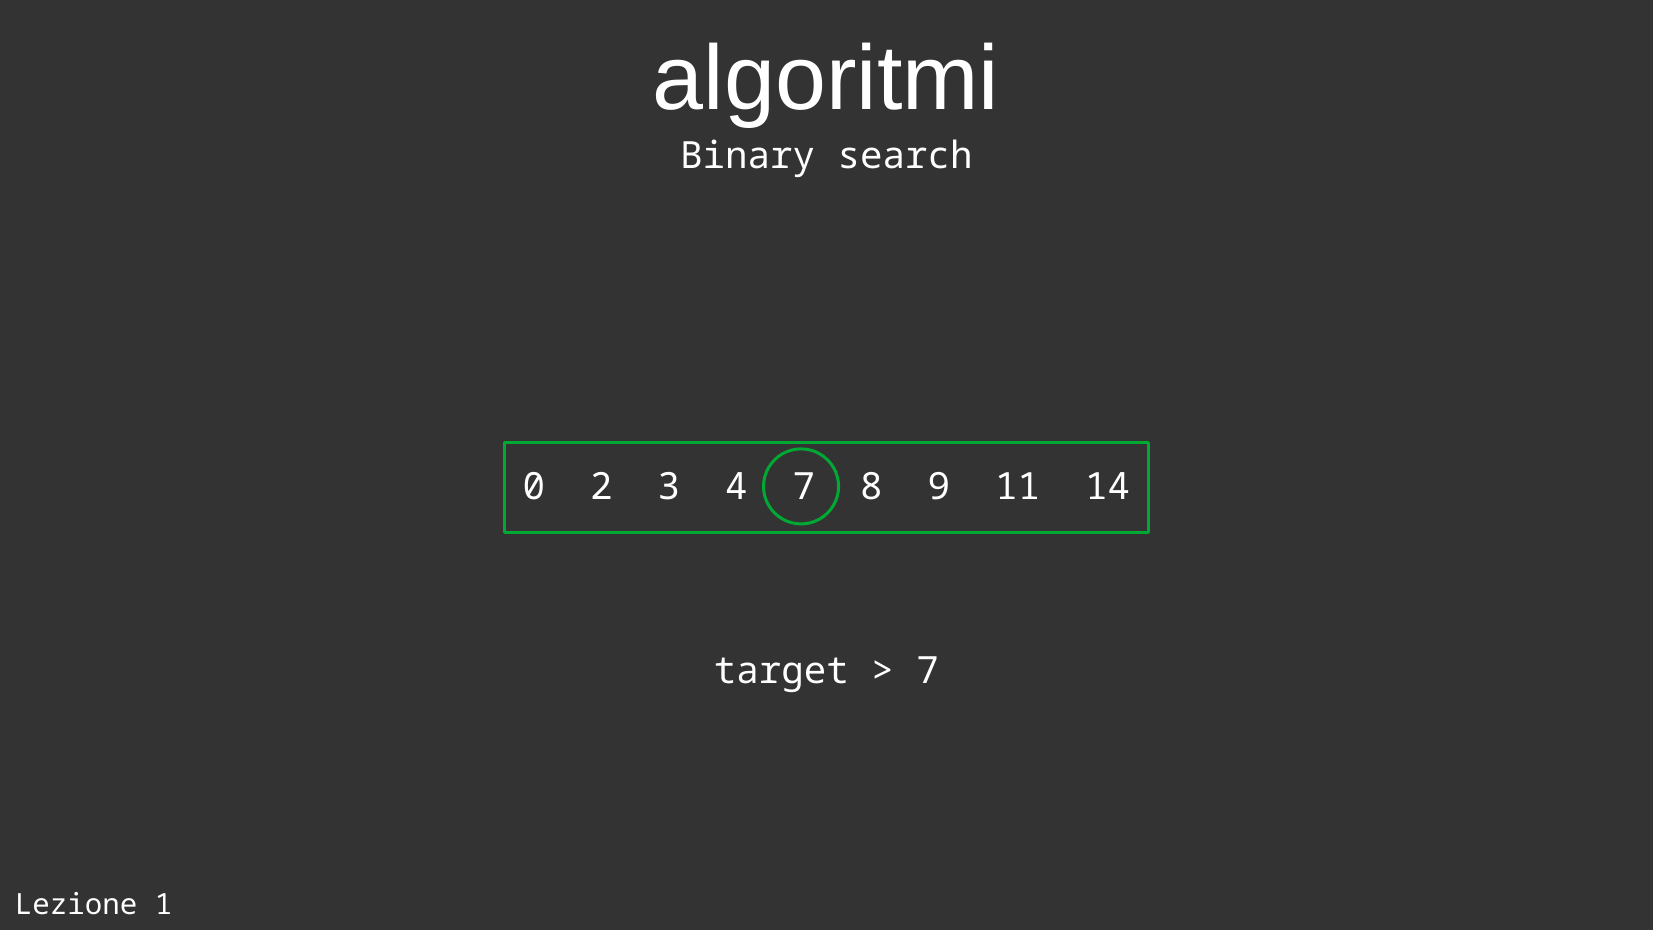

# algoritmi
Binary search
0 2 3 4 7 8 9 11 14
target > 7
Lezione 1